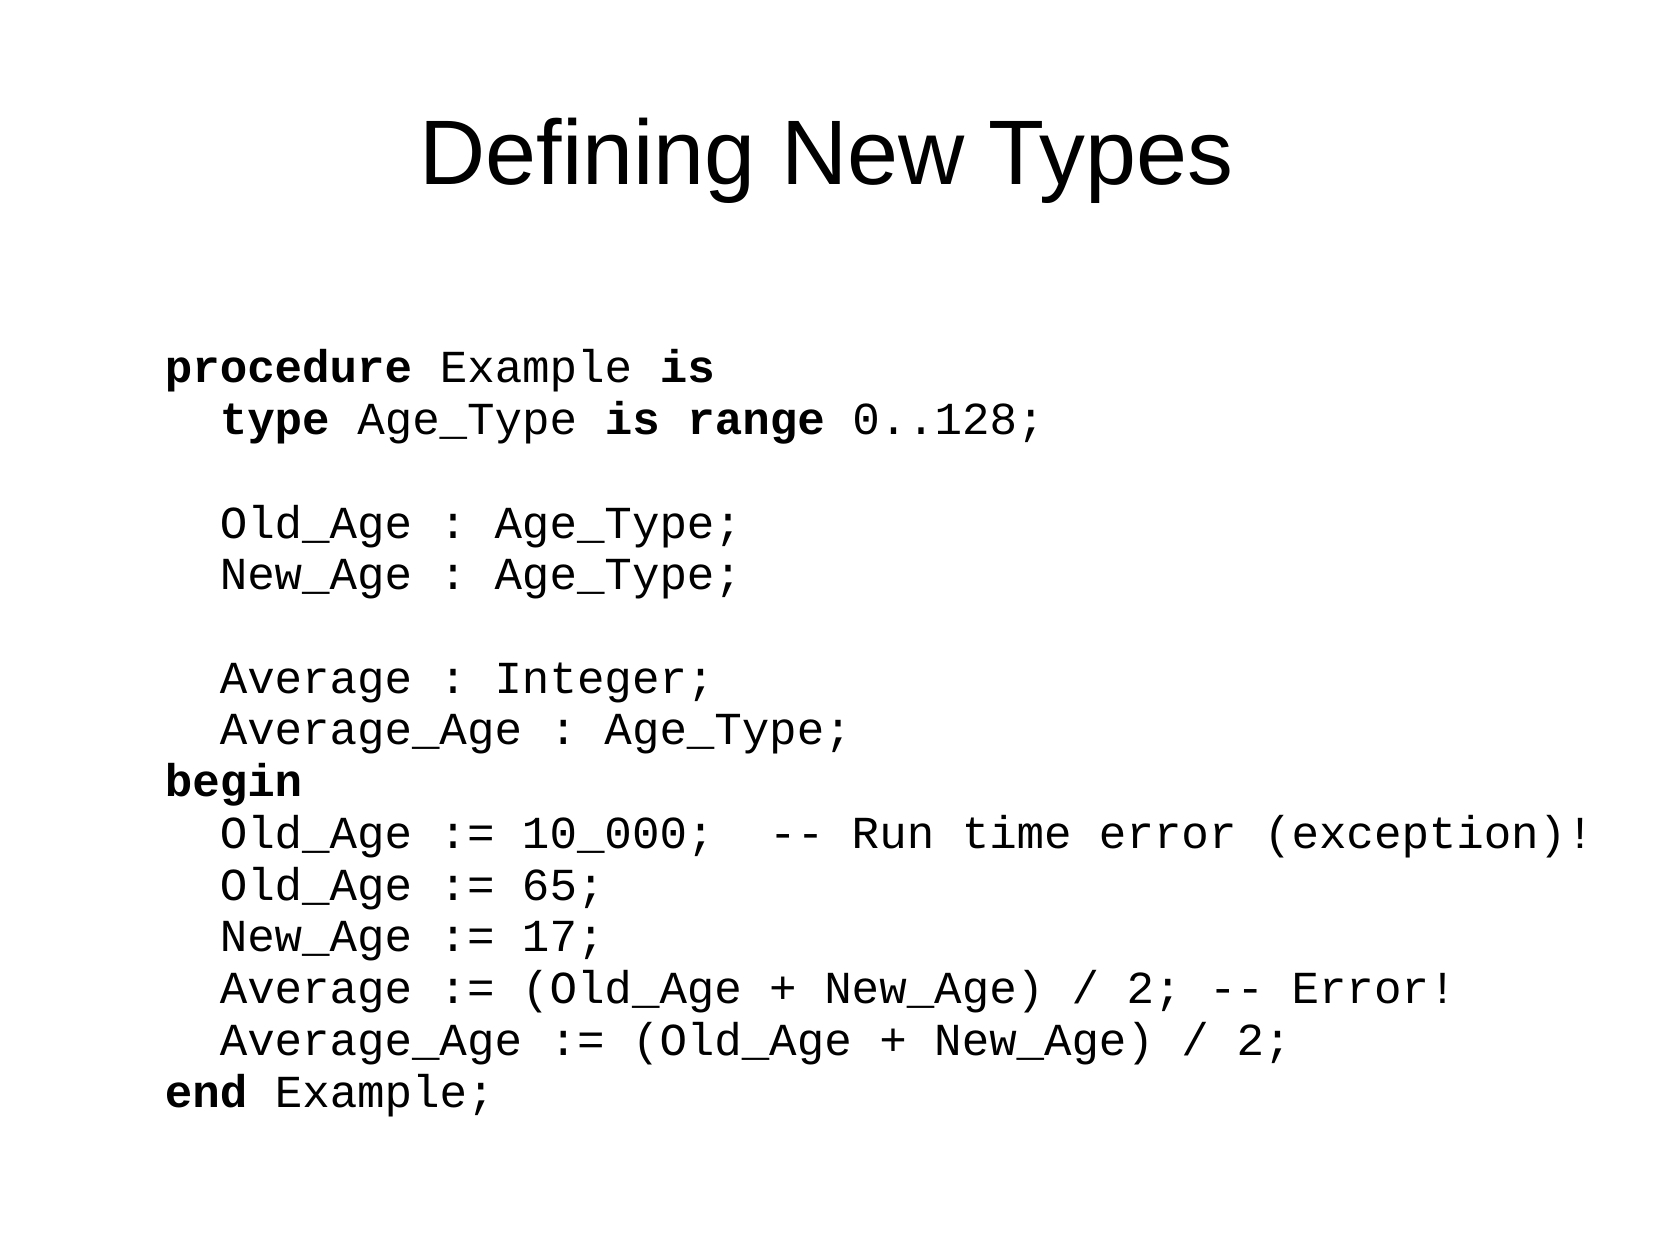

# Defining New Types
procedure Example is
 type Age_Type is range 0..128;
 Old_Age : Age_Type;
 New_Age : Age_Type;
 Average : Integer;
 Average_Age : Age_Type;
begin
 Old_Age := 10_000; -- Run time error (exception)!
 Old_Age := 65;
 New_Age := 17;
 Average := (Old_Age + New_Age) / 2; -- Error!
 Average_Age := (Old_Age + New_Age) / 2;
end Example;